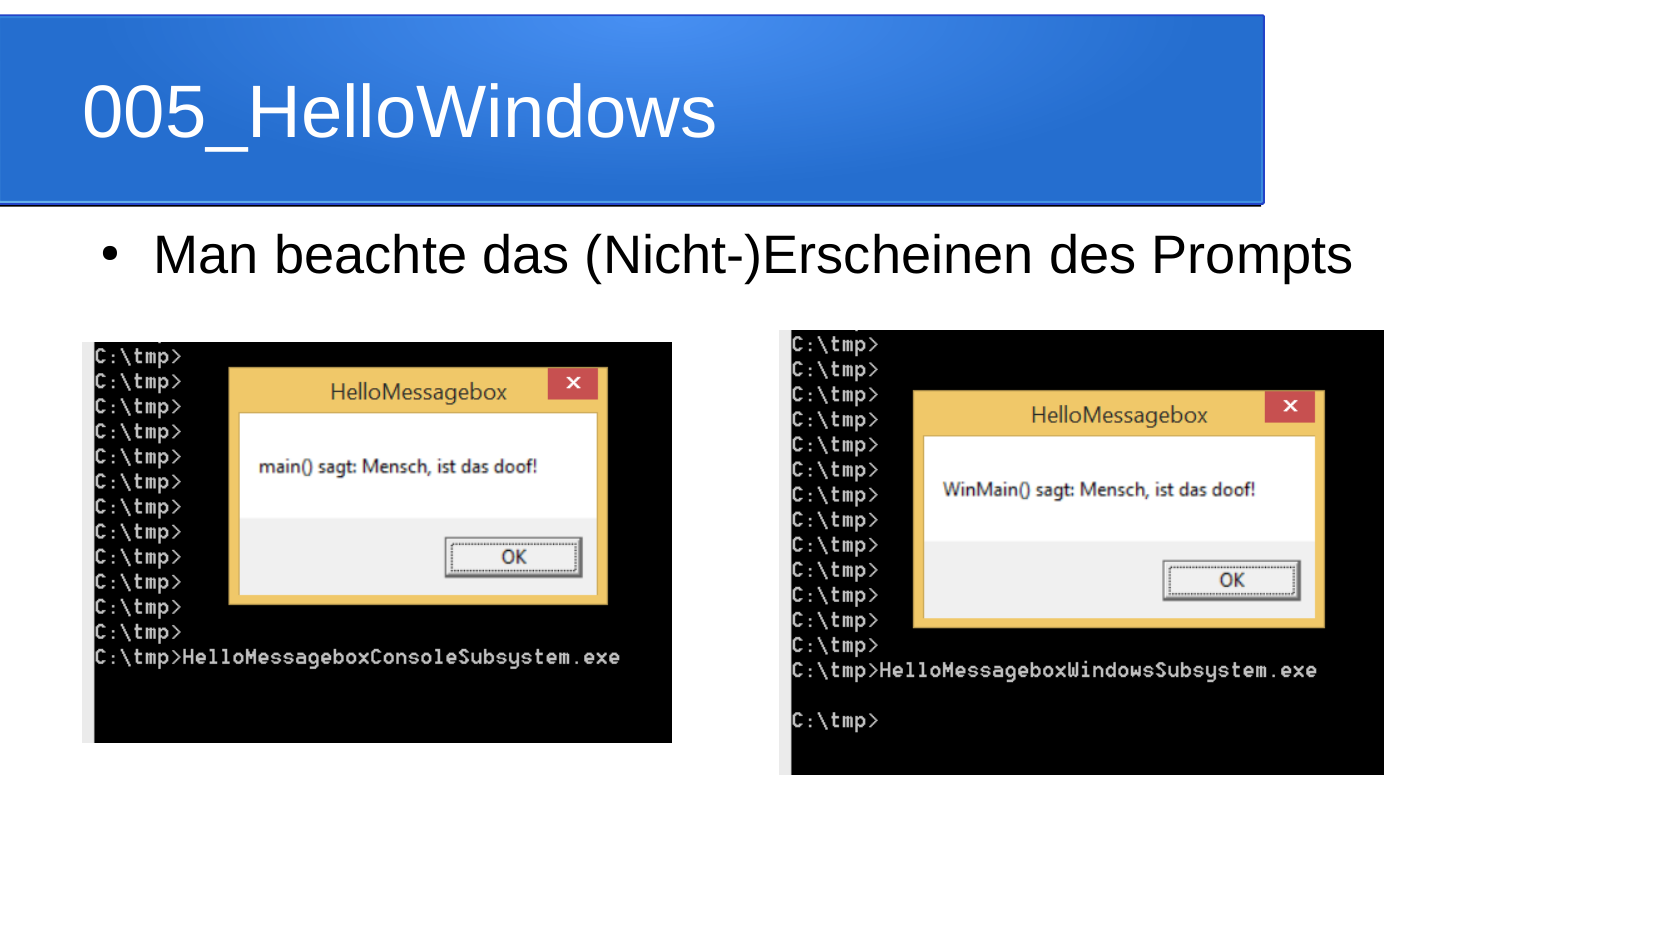

# 005_HelloWindows
Man beachte das (Nicht-)Erscheinen des Prompts